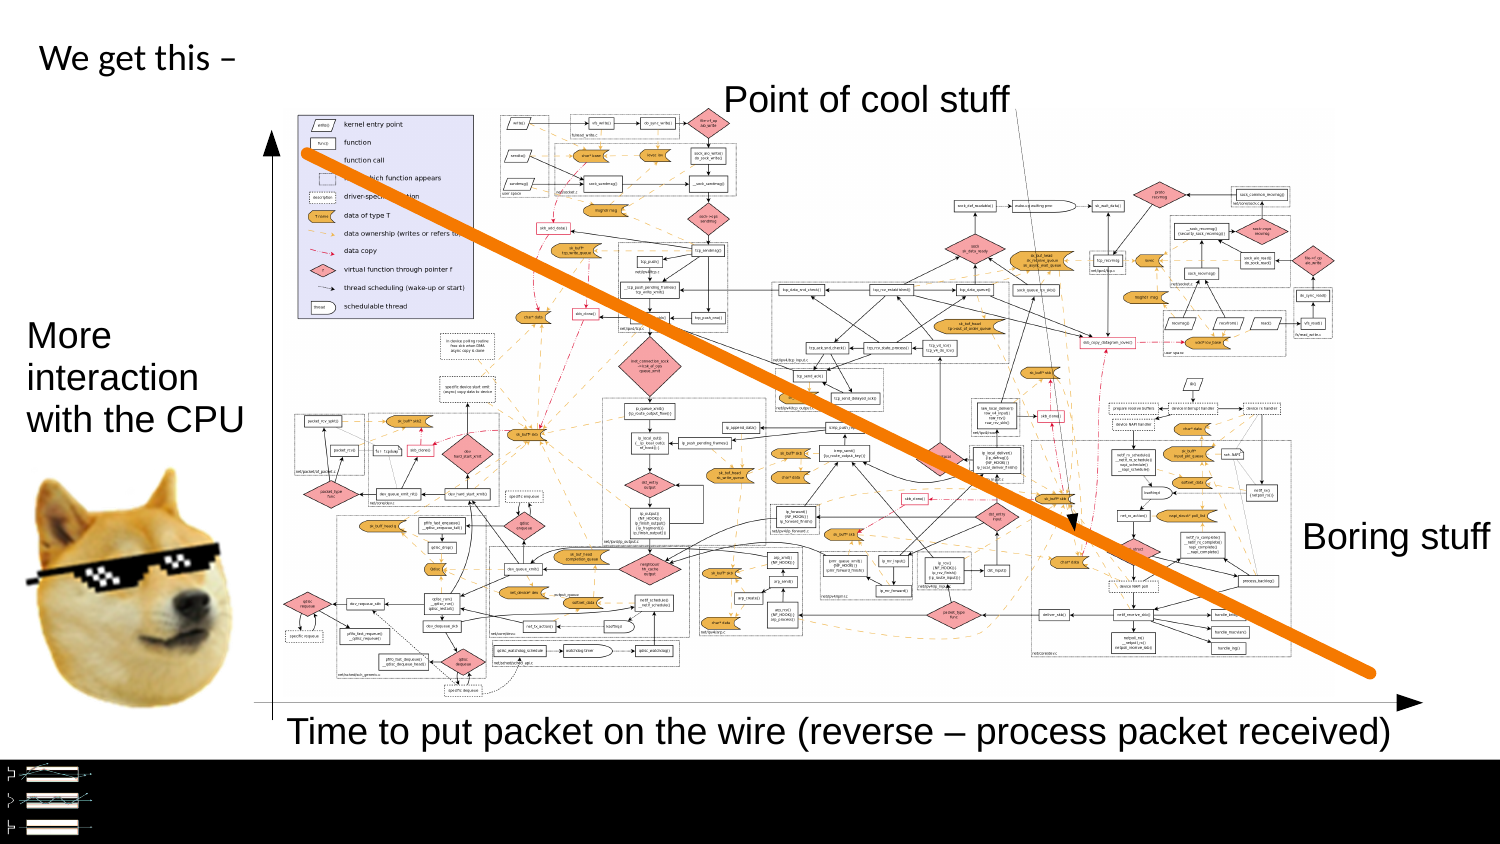

# We get this –
Point of cool stuff
More interaction with the CPU
Boring stuff
Time to put packet on the wire (reverse – process packet received)